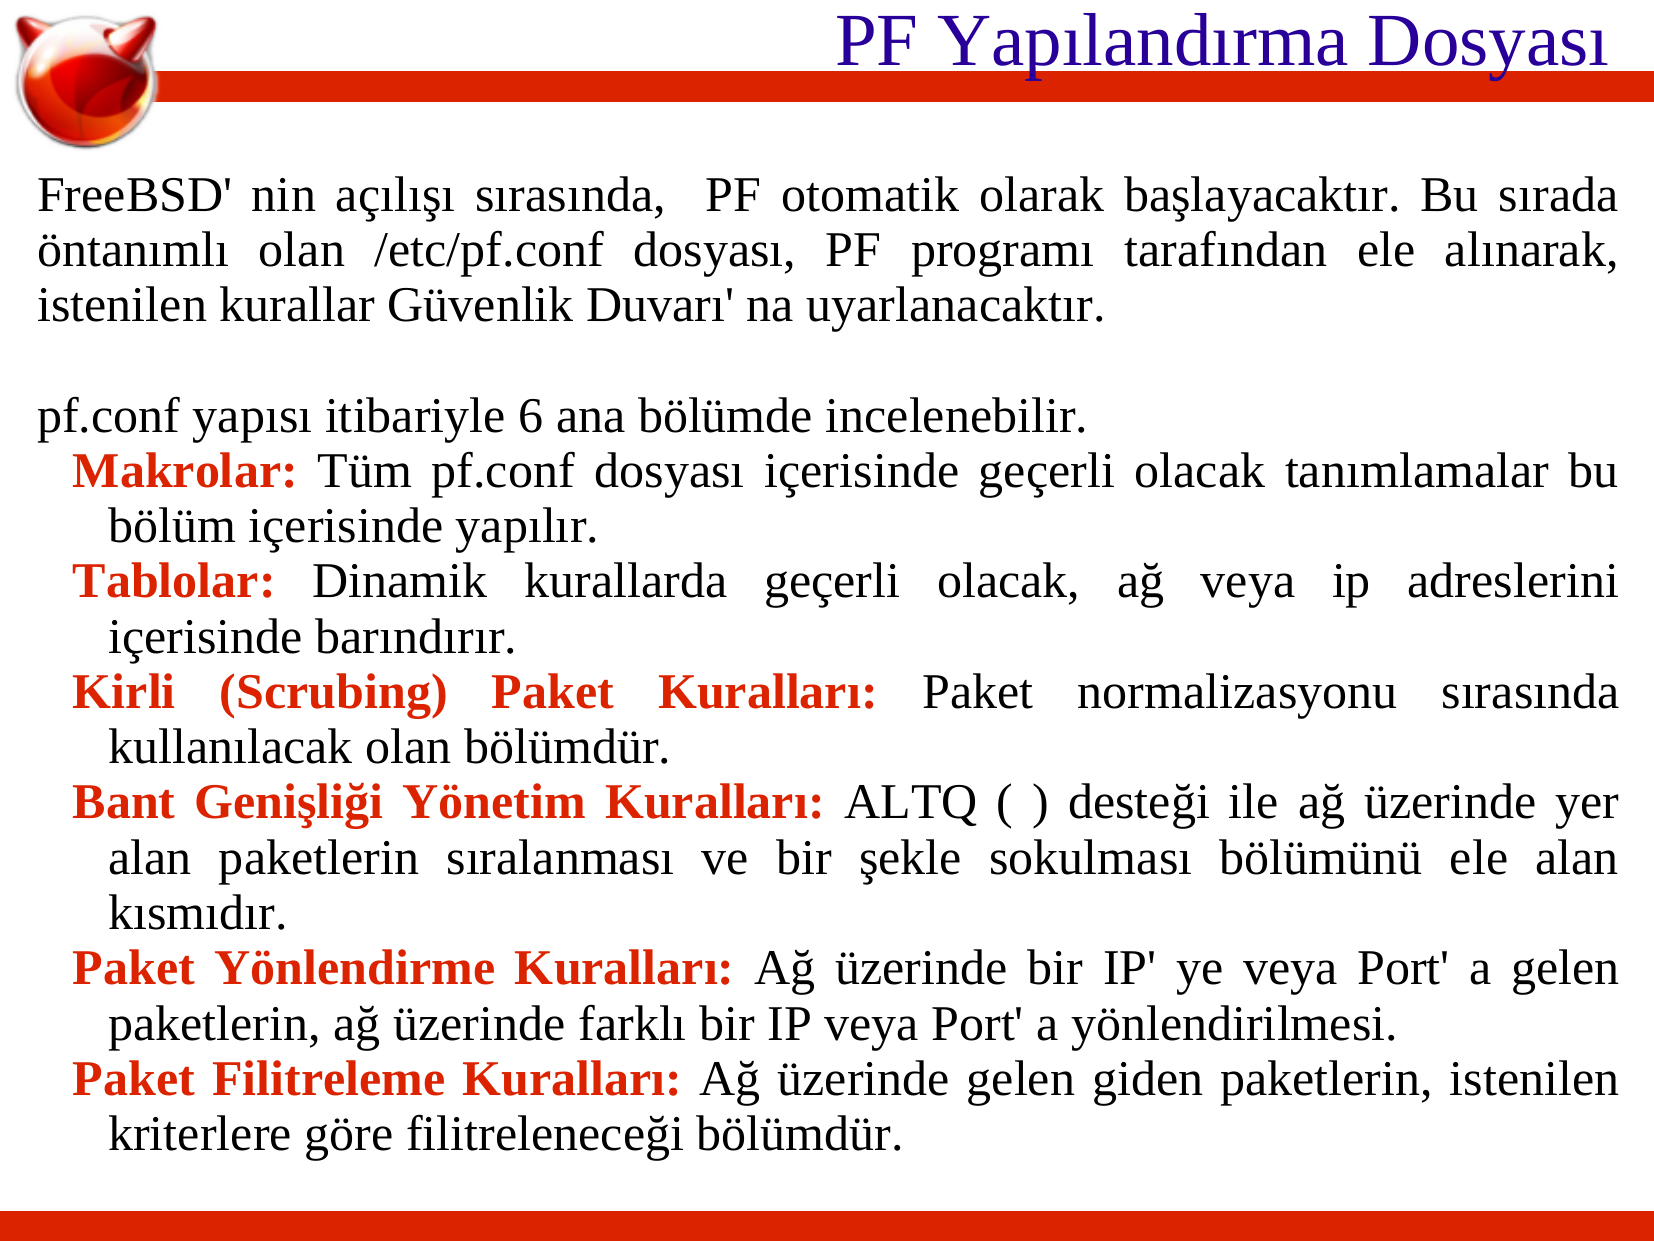

PF Yapılandırma Dosyası
FreeBSD' nin açılışı sırasında, PF otomatik olarak başlayacaktır. Bu sırada öntanımlı olan /etc/pf.conf dosyası, PF programı tarafından ele alınarak, istenilen kurallar Güvenlik Duvarı' na uyarlanacaktır.
pf.conf yapısı itibariyle 6 ana bölümde incelenebilir.
Makrolar: Tüm pf.conf dosyası içerisinde geçerli olacak tanımlamalar bu bölüm içerisinde yapılır.
Tablolar: Dinamik kurallarda geçerli olacak, ağ veya ip adreslerini içerisinde barındırır.
Kirli (Scrubing) Paket Kuralları: Paket normalizasyonu sırasında kullanılacak olan bölümdür.
Bant Genişliği Yönetim Kuralları: ALTQ ( ) desteği ile ağ üzerinde yer alan paketlerin sıralanması ve bir şekle sokulması bölümünü ele alan kısmıdır.
Paket Yönlendirme Kuralları: Ağ üzerinde bir IP' ye veya Port' a gelen paketlerin, ağ üzerinde farklı bir IP veya Port' a yönlendirilmesi.
Paket Filitreleme Kuralları: Ağ üzerinde gelen giden paketlerin, istenilen kriterlere göre filitreleneceği bölümdür.